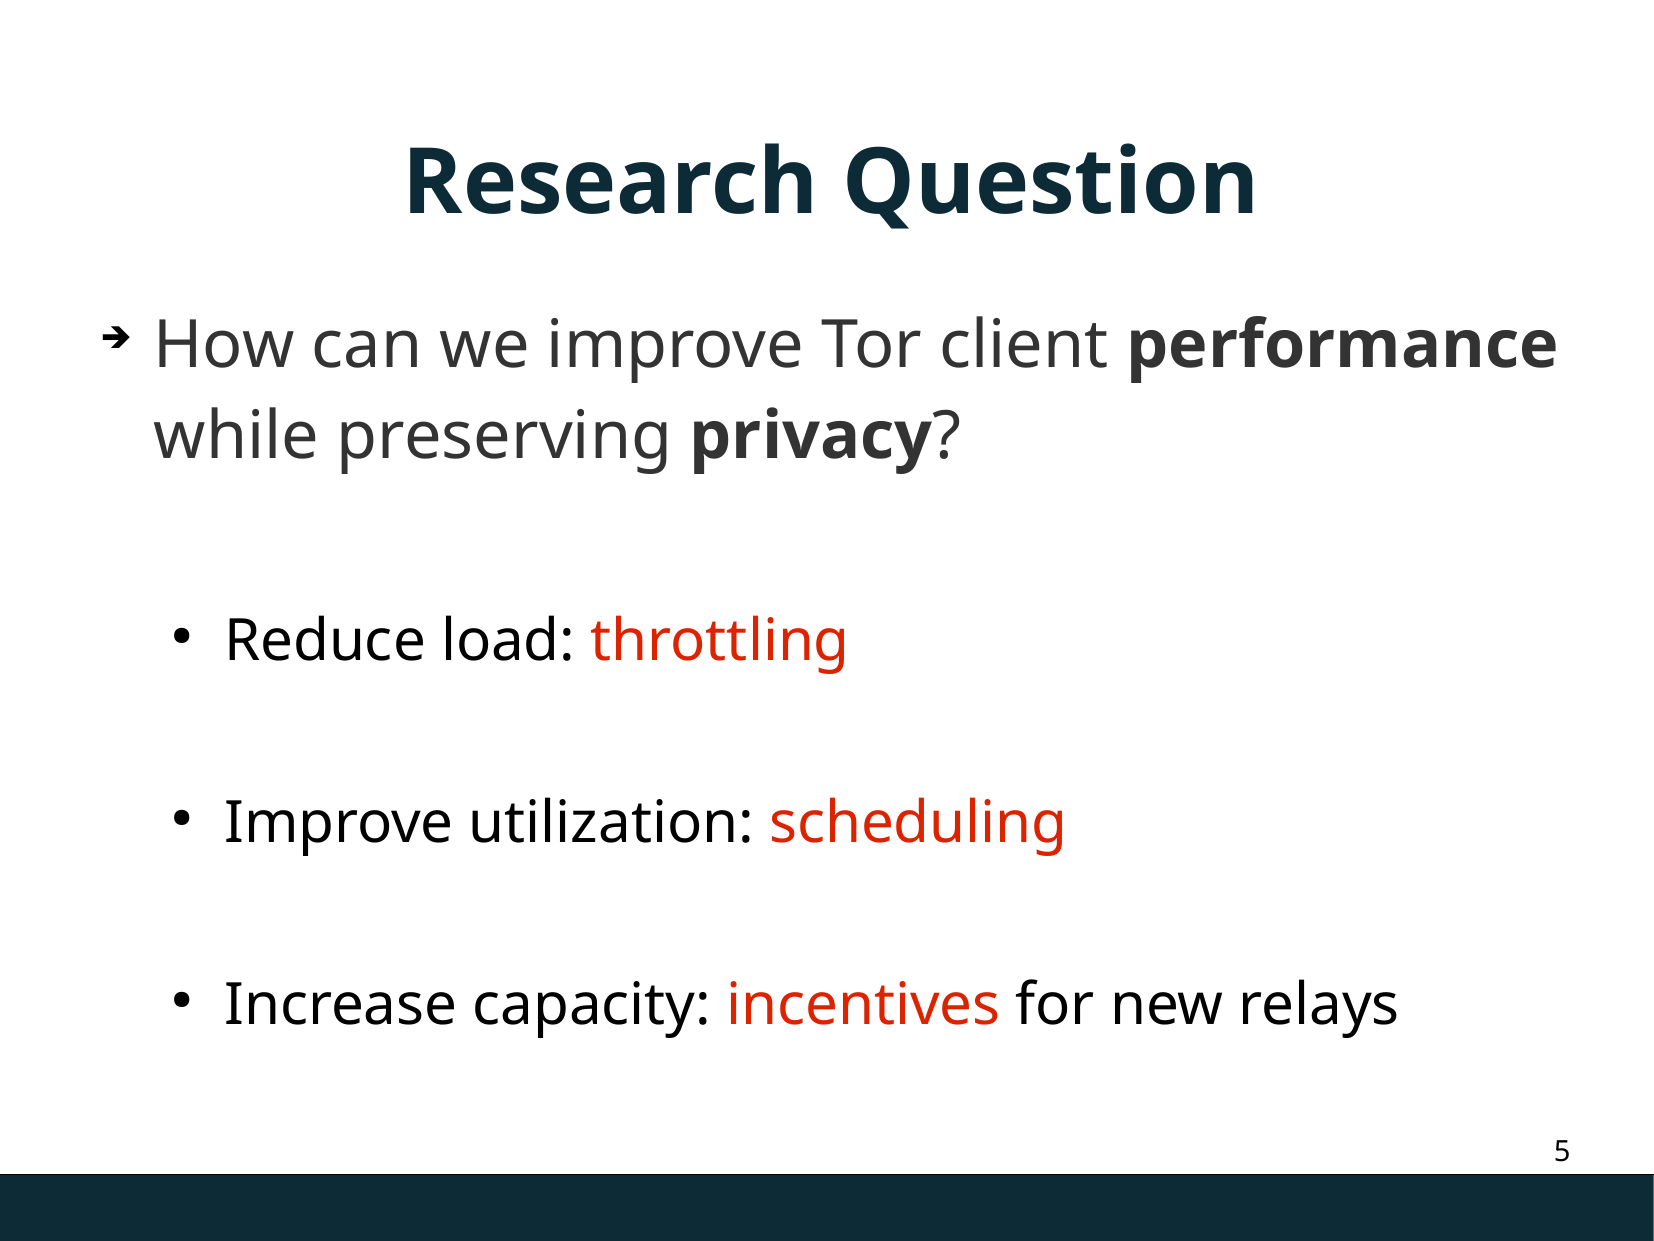

# Research Question
How can we improve Tor client performance while preserving privacy?
Reduce load: throttling
Improve utilization: scheduling
Increase capacity: incentives for new relays
5